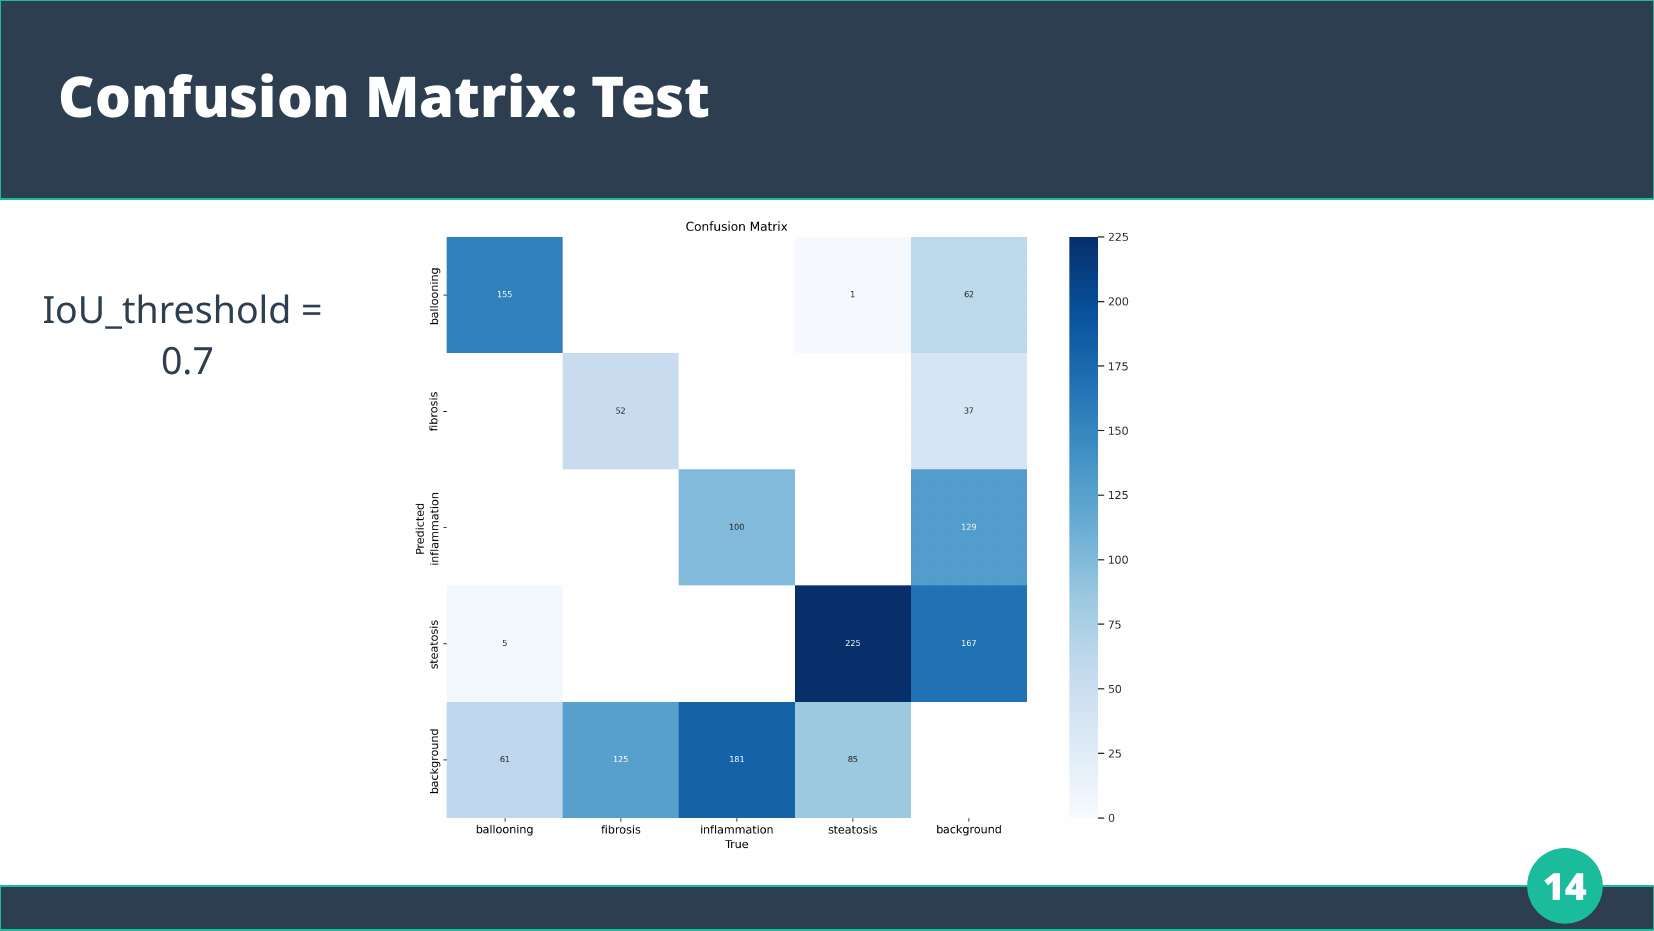

# Confusion Matrix: Test
IoU_threshold = 0.7
14